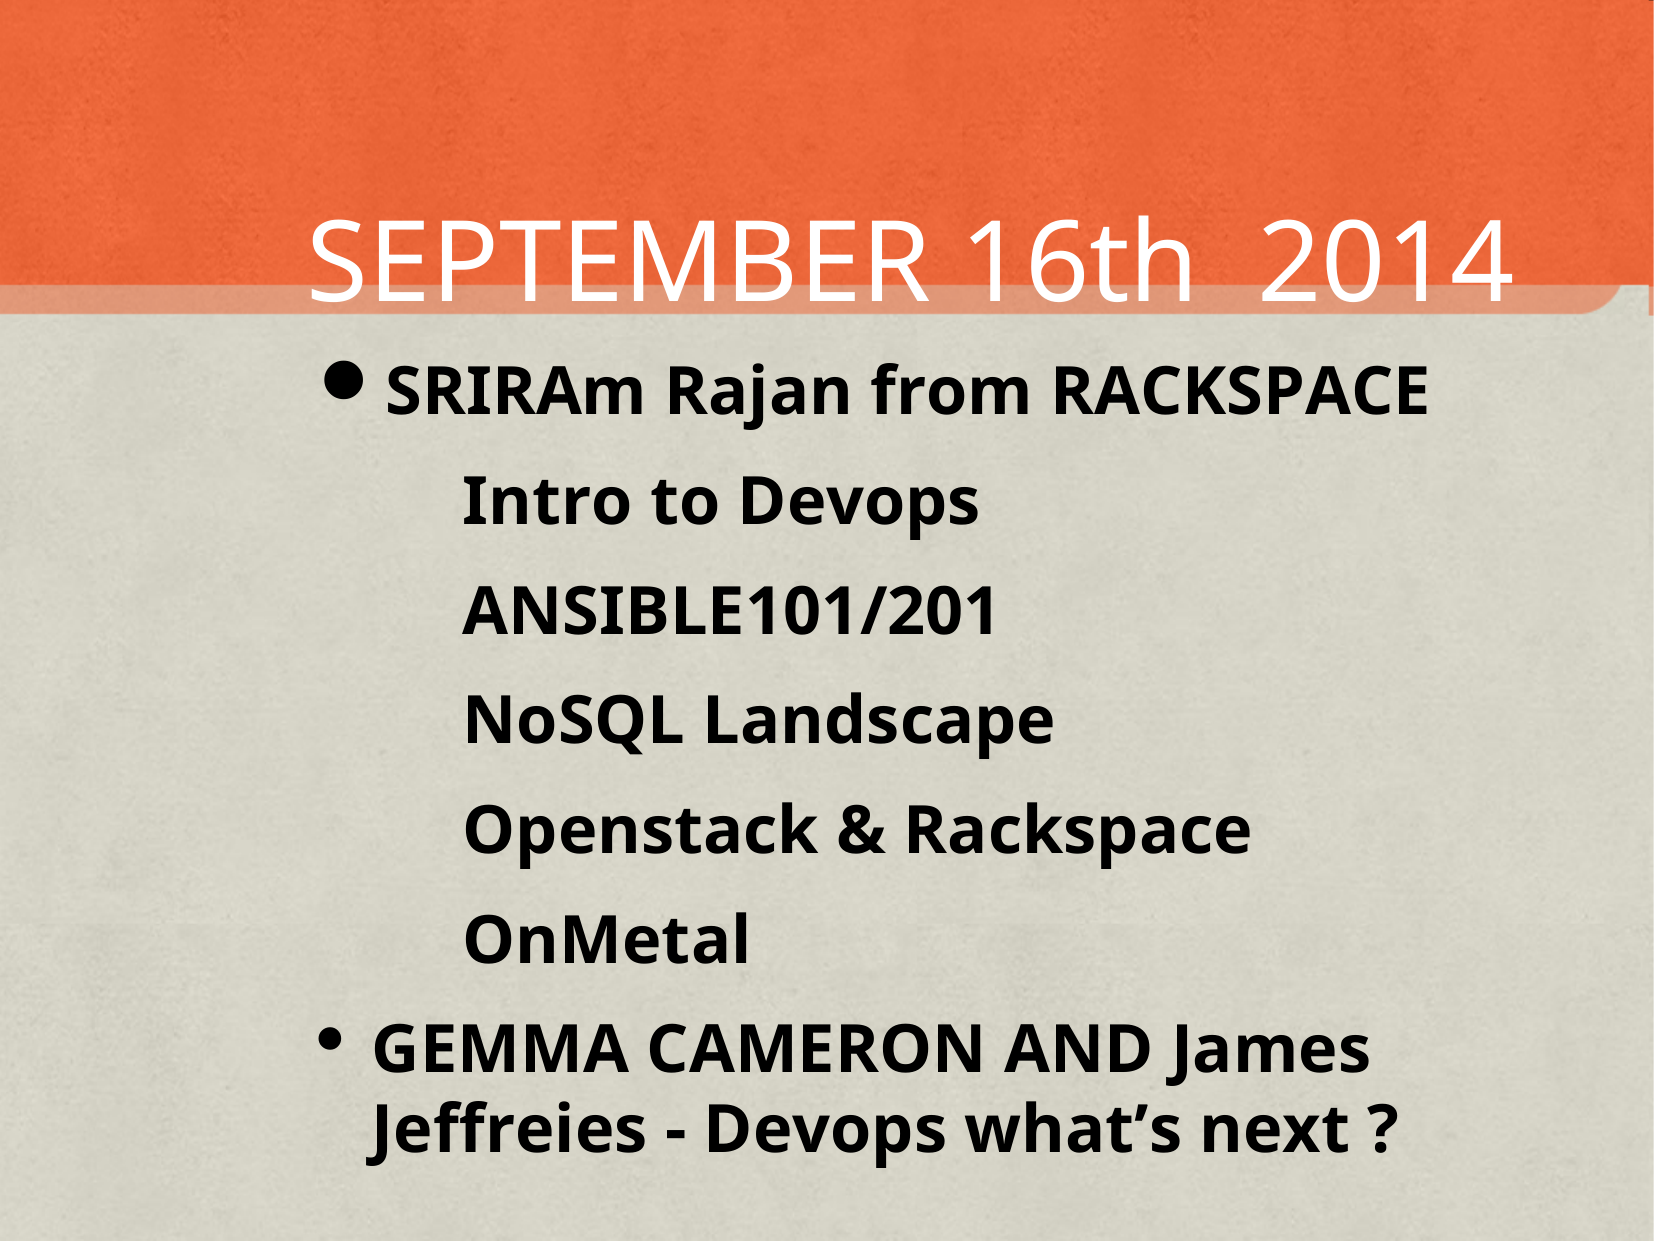

SEPTEMBER 16th 2014
SRIRAm Rajan from RACKSPACE
			Intro to Devops
			ANSIBLE101/201
			NoSQL Landscape
			Openstack & Rackspace
			OnMetal
GEMMA CAMERON AND James Jeffreies - Devops what’s next ?